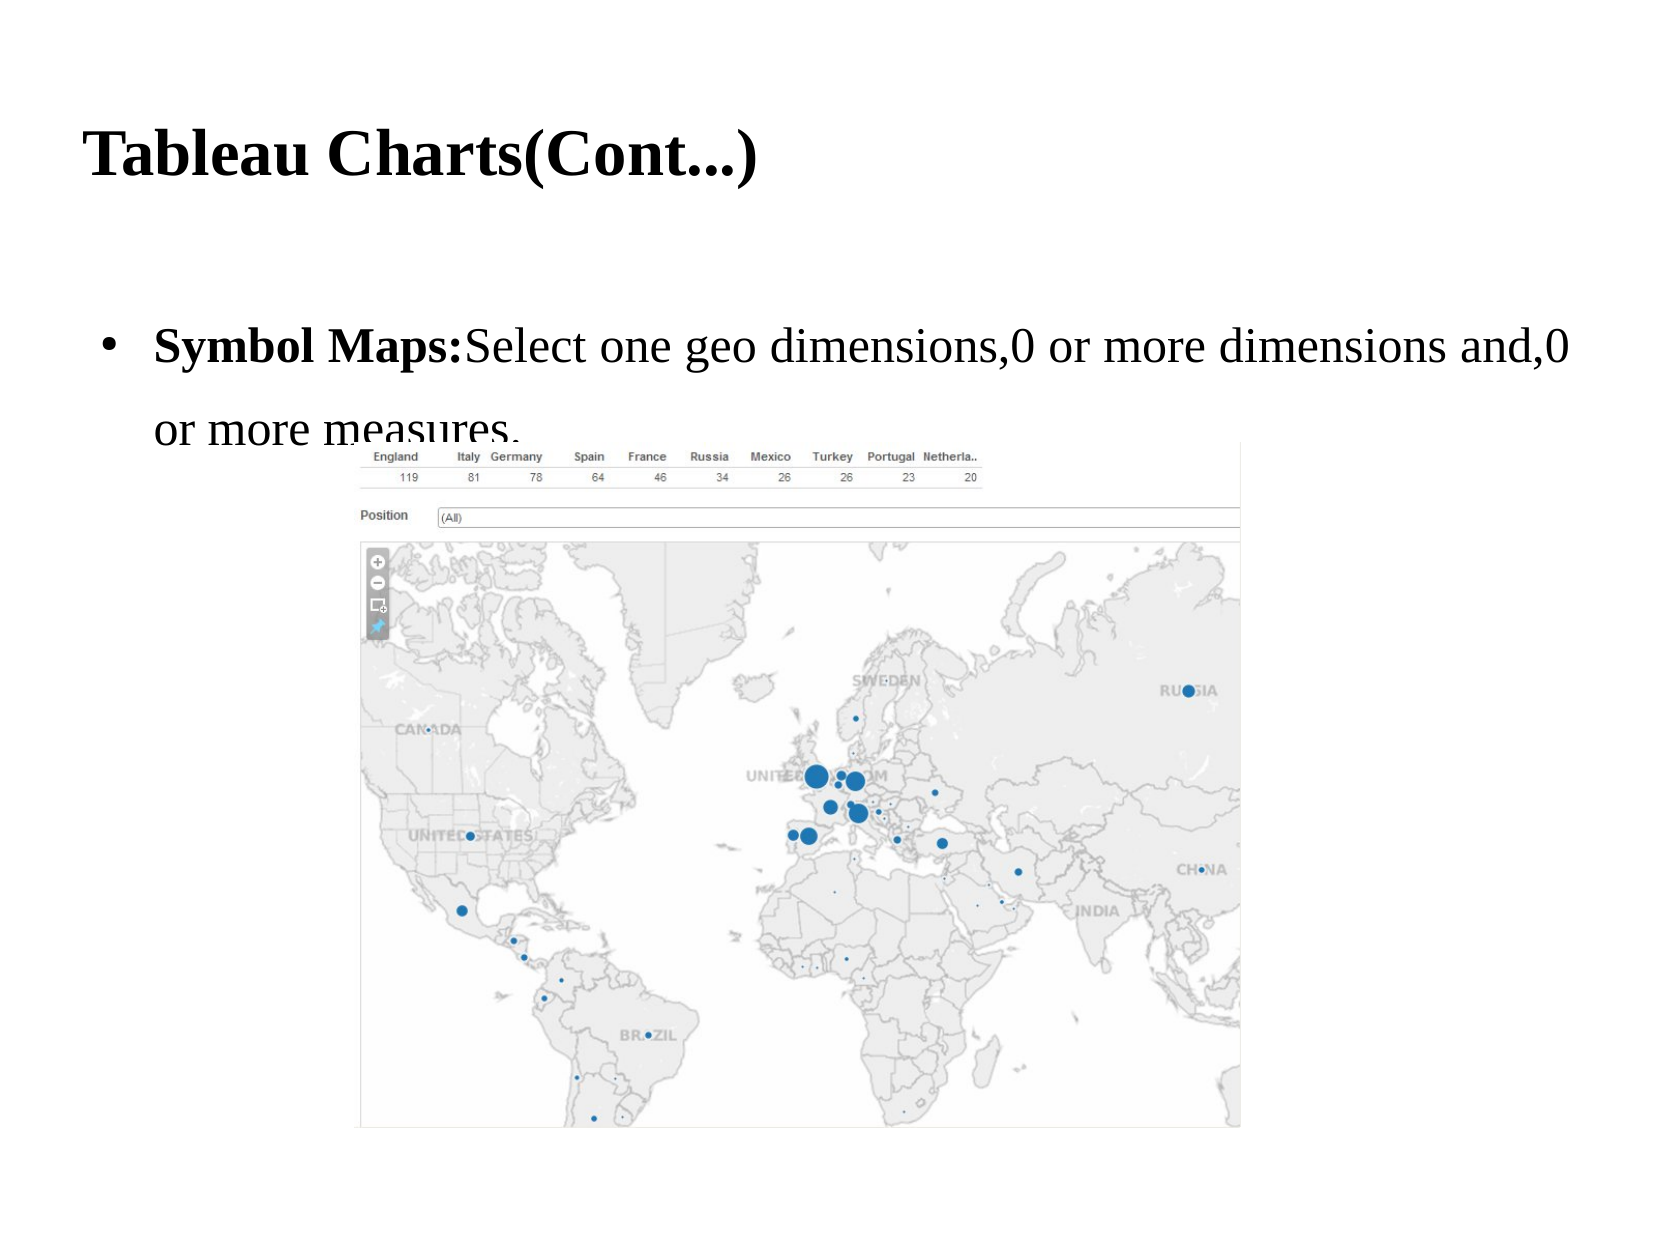

# Tableau Charts(Cont...)
Symbol Maps:Select one geo dimensions,0 or more dimensions and,0 or more measures.